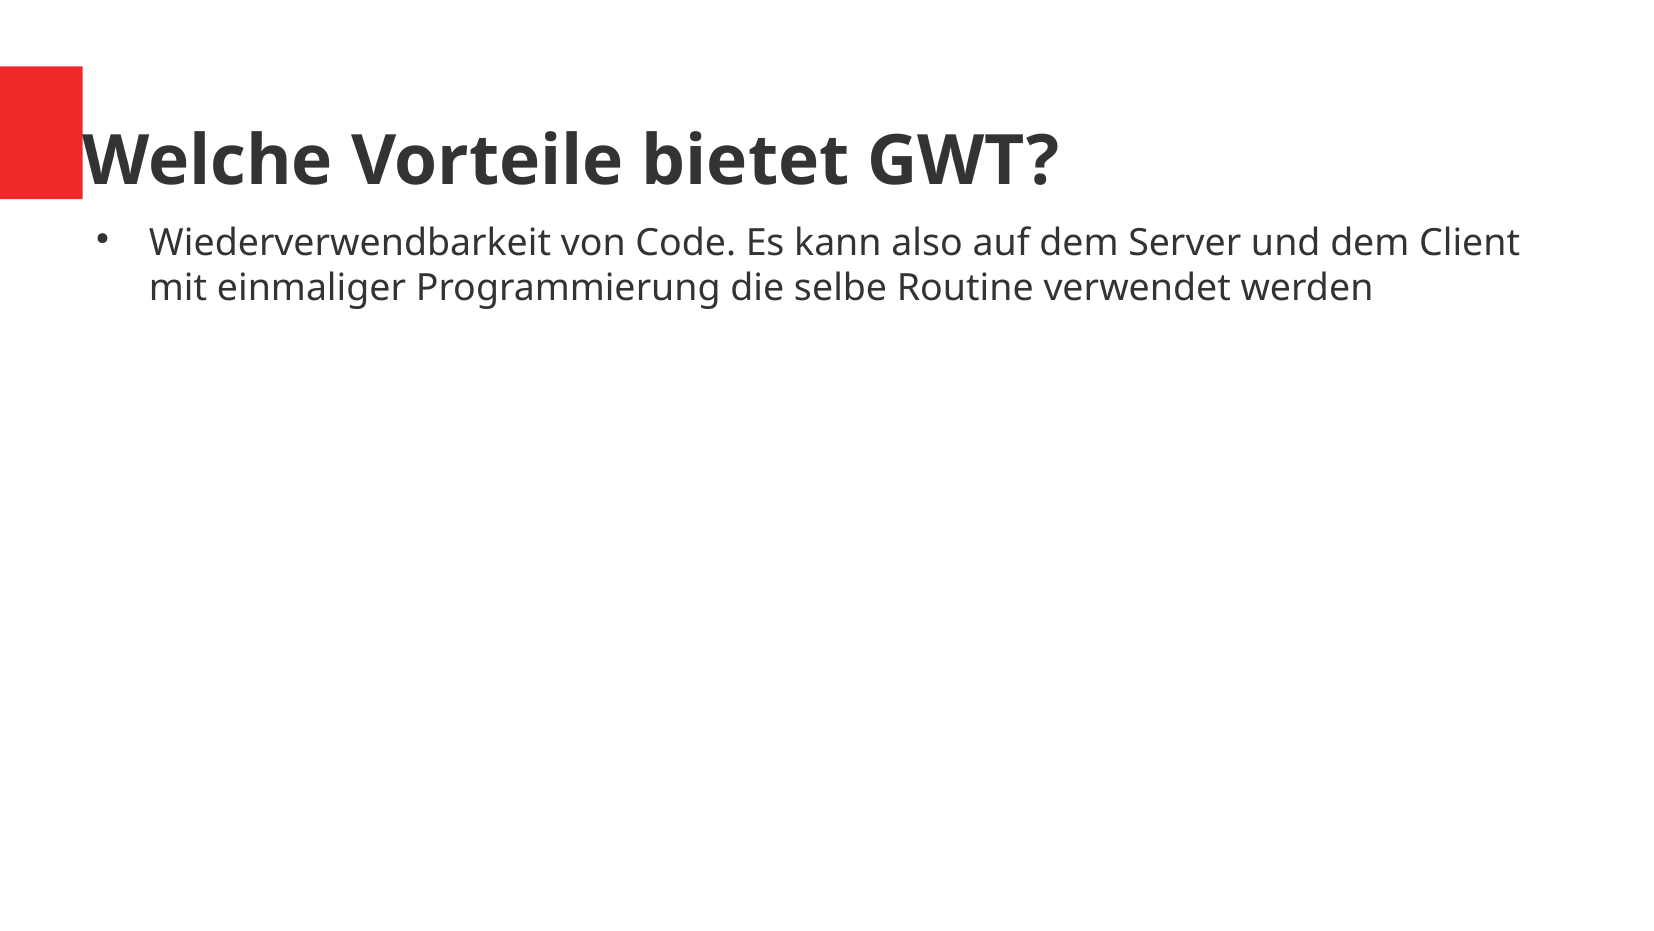

# Welche Vorteile bietet GWT?
Wiederverwendbarkeit von Code. Es kann also auf dem Server und dem Client mit einmaliger Programmierung die selbe Routine verwendet werden